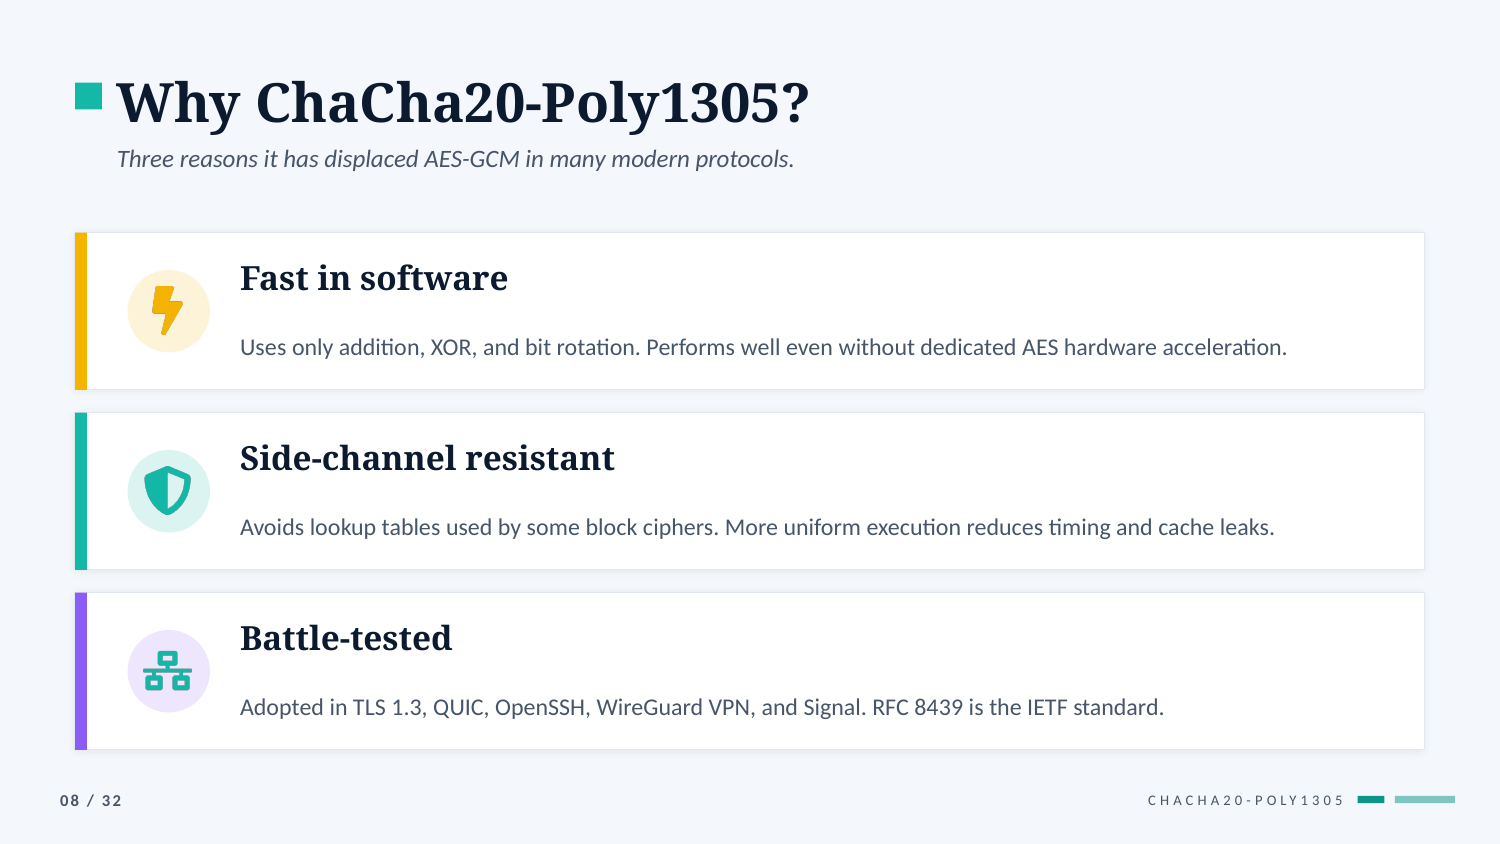

Why ChaCha20-Poly1305?
Three reasons it has displaced AES-GCM in many modern protocols.
Fast in software
Uses only addition, XOR, and bit rotation. Performs well even without dedicated AES hardware acceleration.
Side-channel resistant
Avoids lookup tables used by some block ciphers. More uniform execution reduces timing and cache leaks.
Battle-tested
Adopted in TLS 1.3, QUIC, OpenSSH, WireGuard VPN, and Signal. RFC 8439 is the IETF standard.
08 / 32
CHACHA20-POLY1305